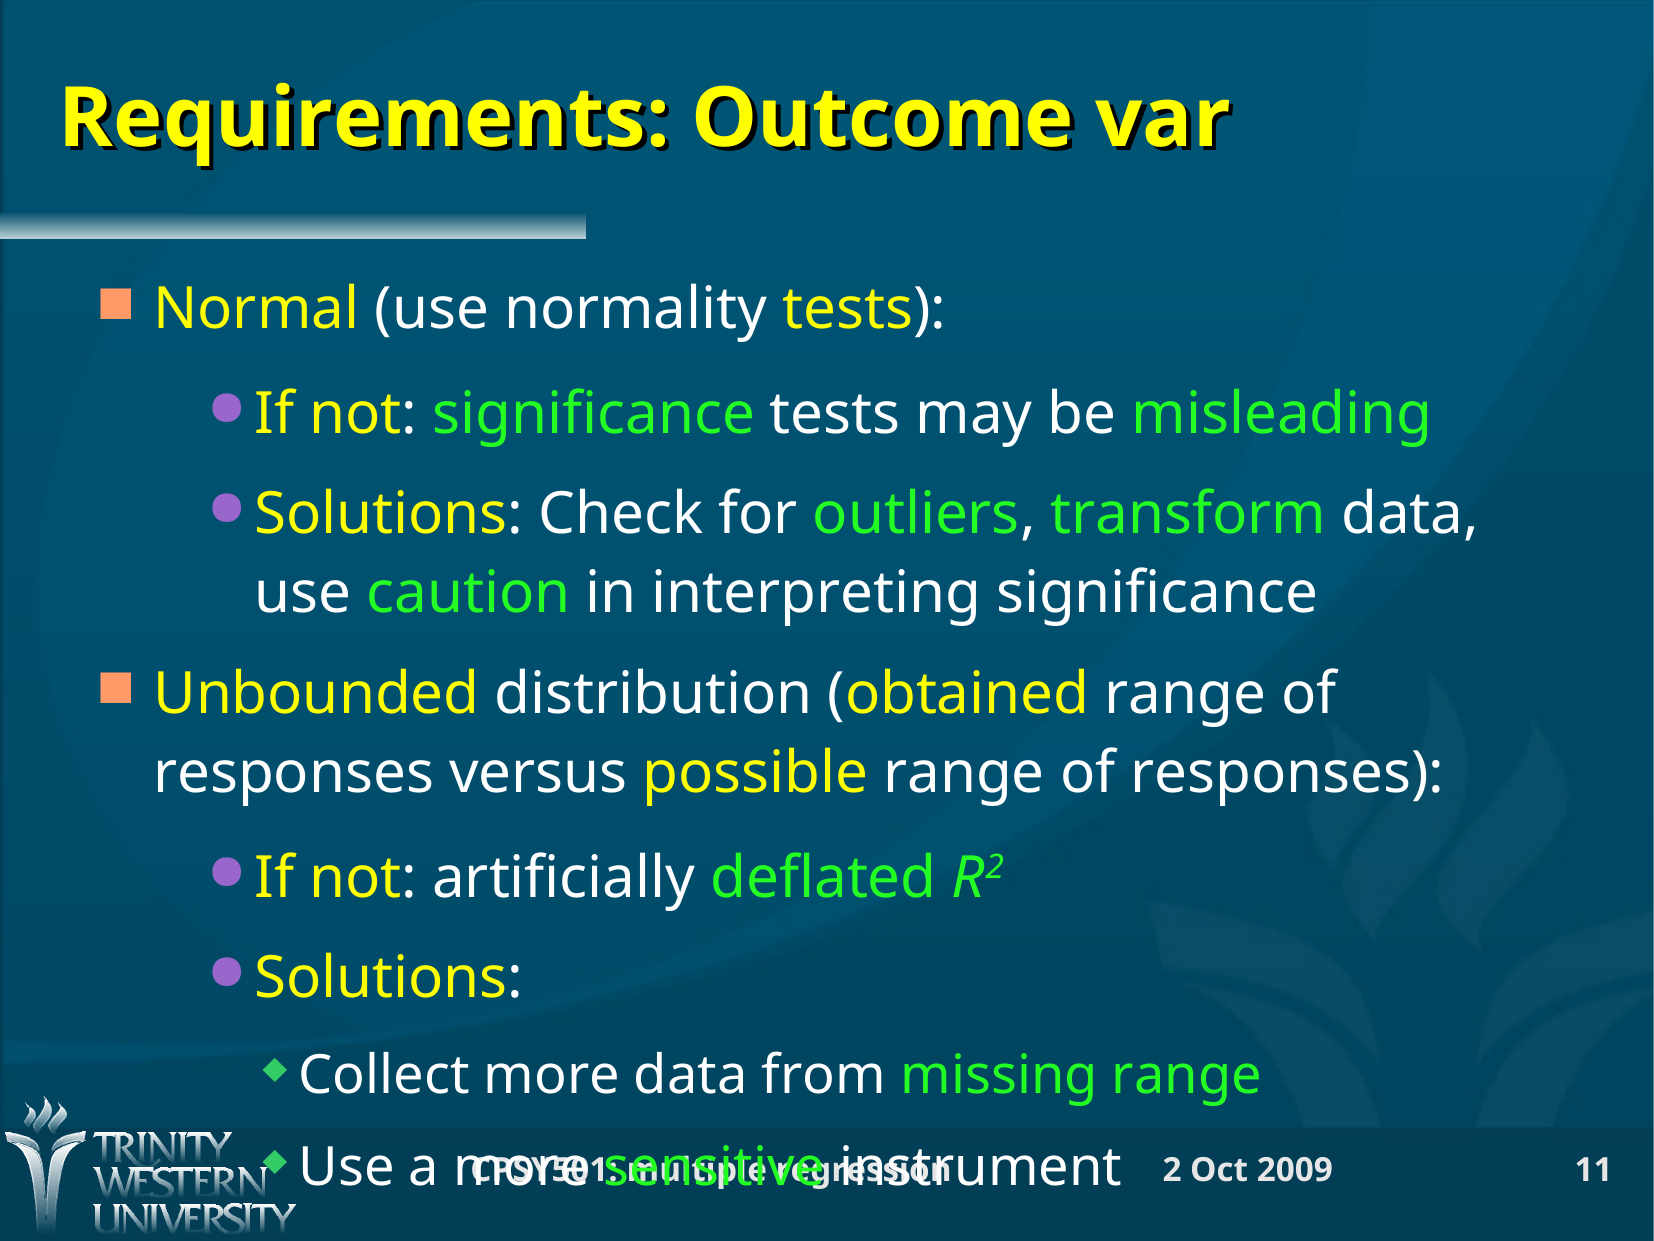

# Requirements: Outcome var
Normal (use normality tests):
If not: significance tests may be misleading
Solutions: Check for outliers, transform data, use caution in interpreting significance
Unbounded distribution (obtained range of responses versus possible range of responses):
If not: artificially deflated R2
Solutions:
Collect more data from missing range
Use a more sensitive instrument
CPSY501: multiple regression
2 Oct 2009
11